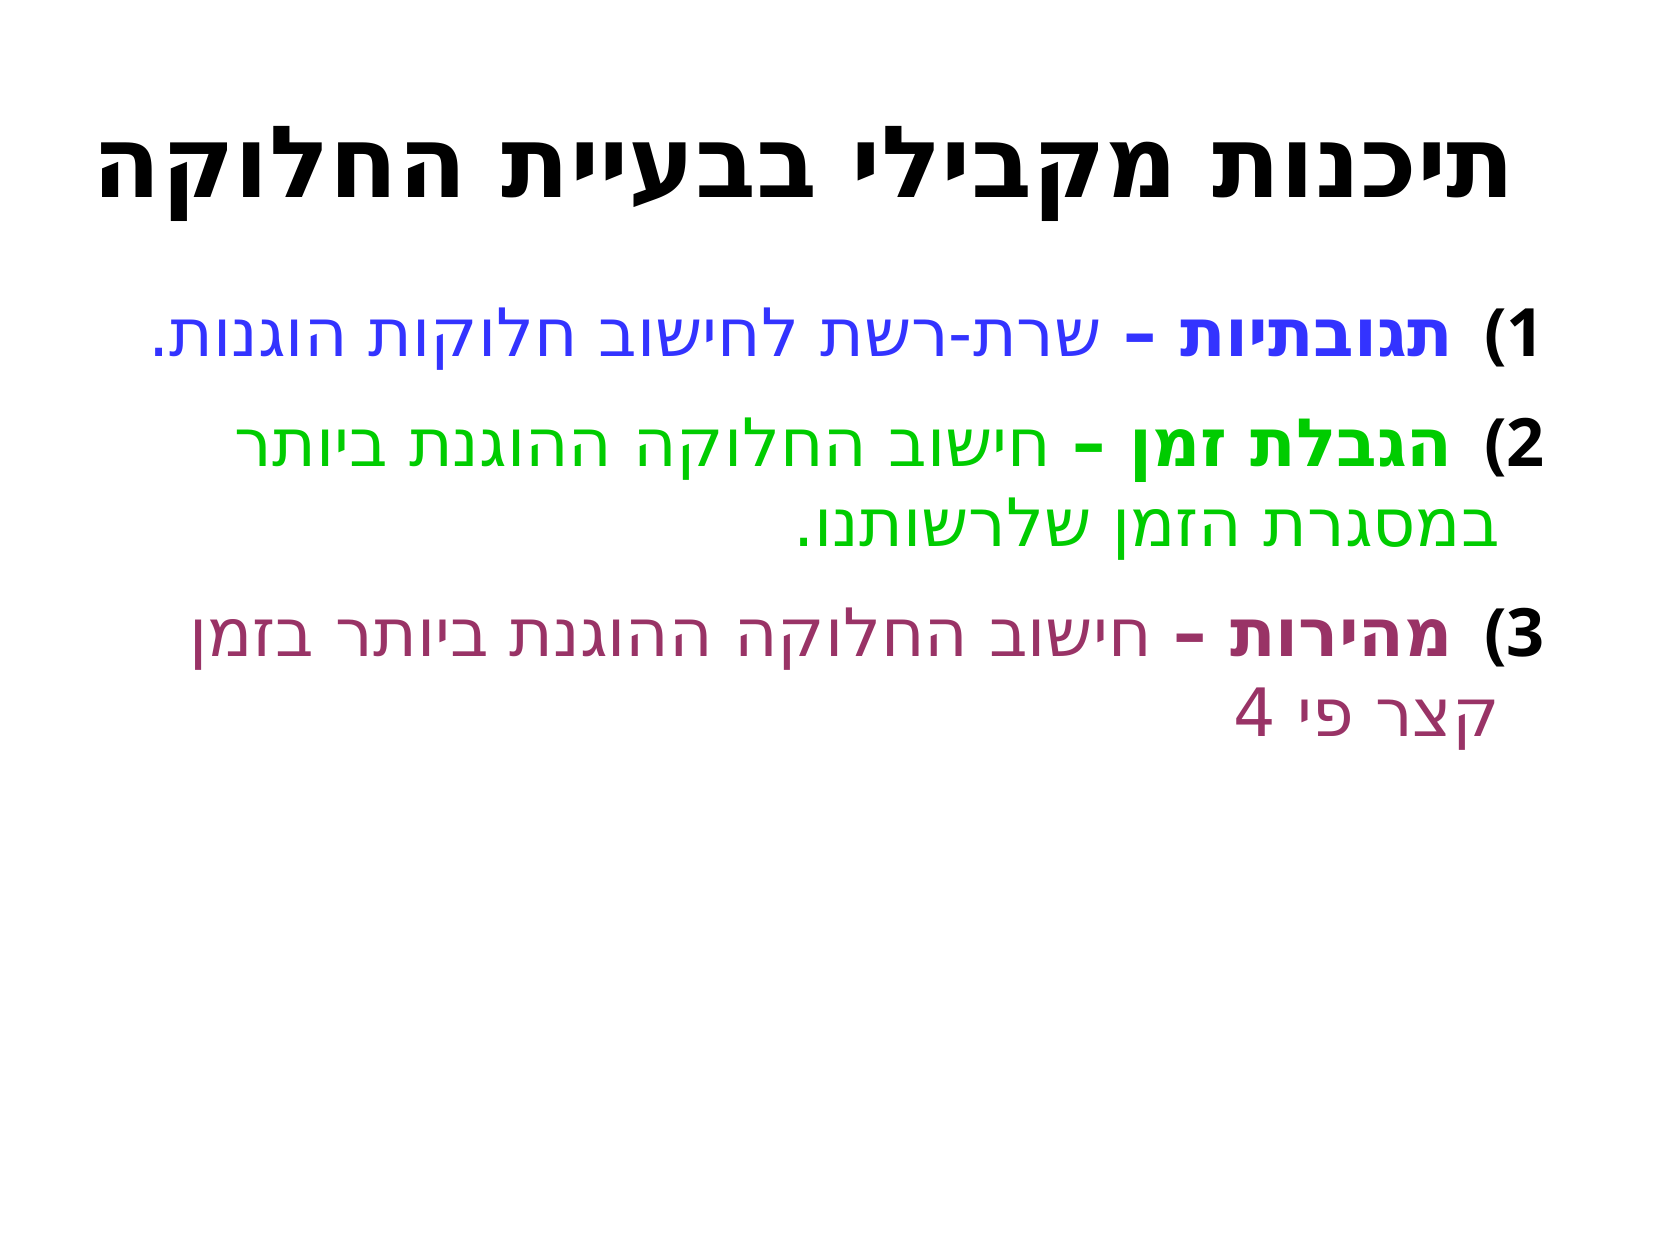

תיכנות מקבילי בבעיית החלוקה
# תגובתיות – שרת-רשת לחישוב חלוקות הוגנות.
 הגבלת זמן – חישוב החלוקה ההוגנת ביותר במסגרת הזמן שלרשותנו.
 מהירות – חישוב החלוקה ההוגנת ביותר בזמן קצר פי 4